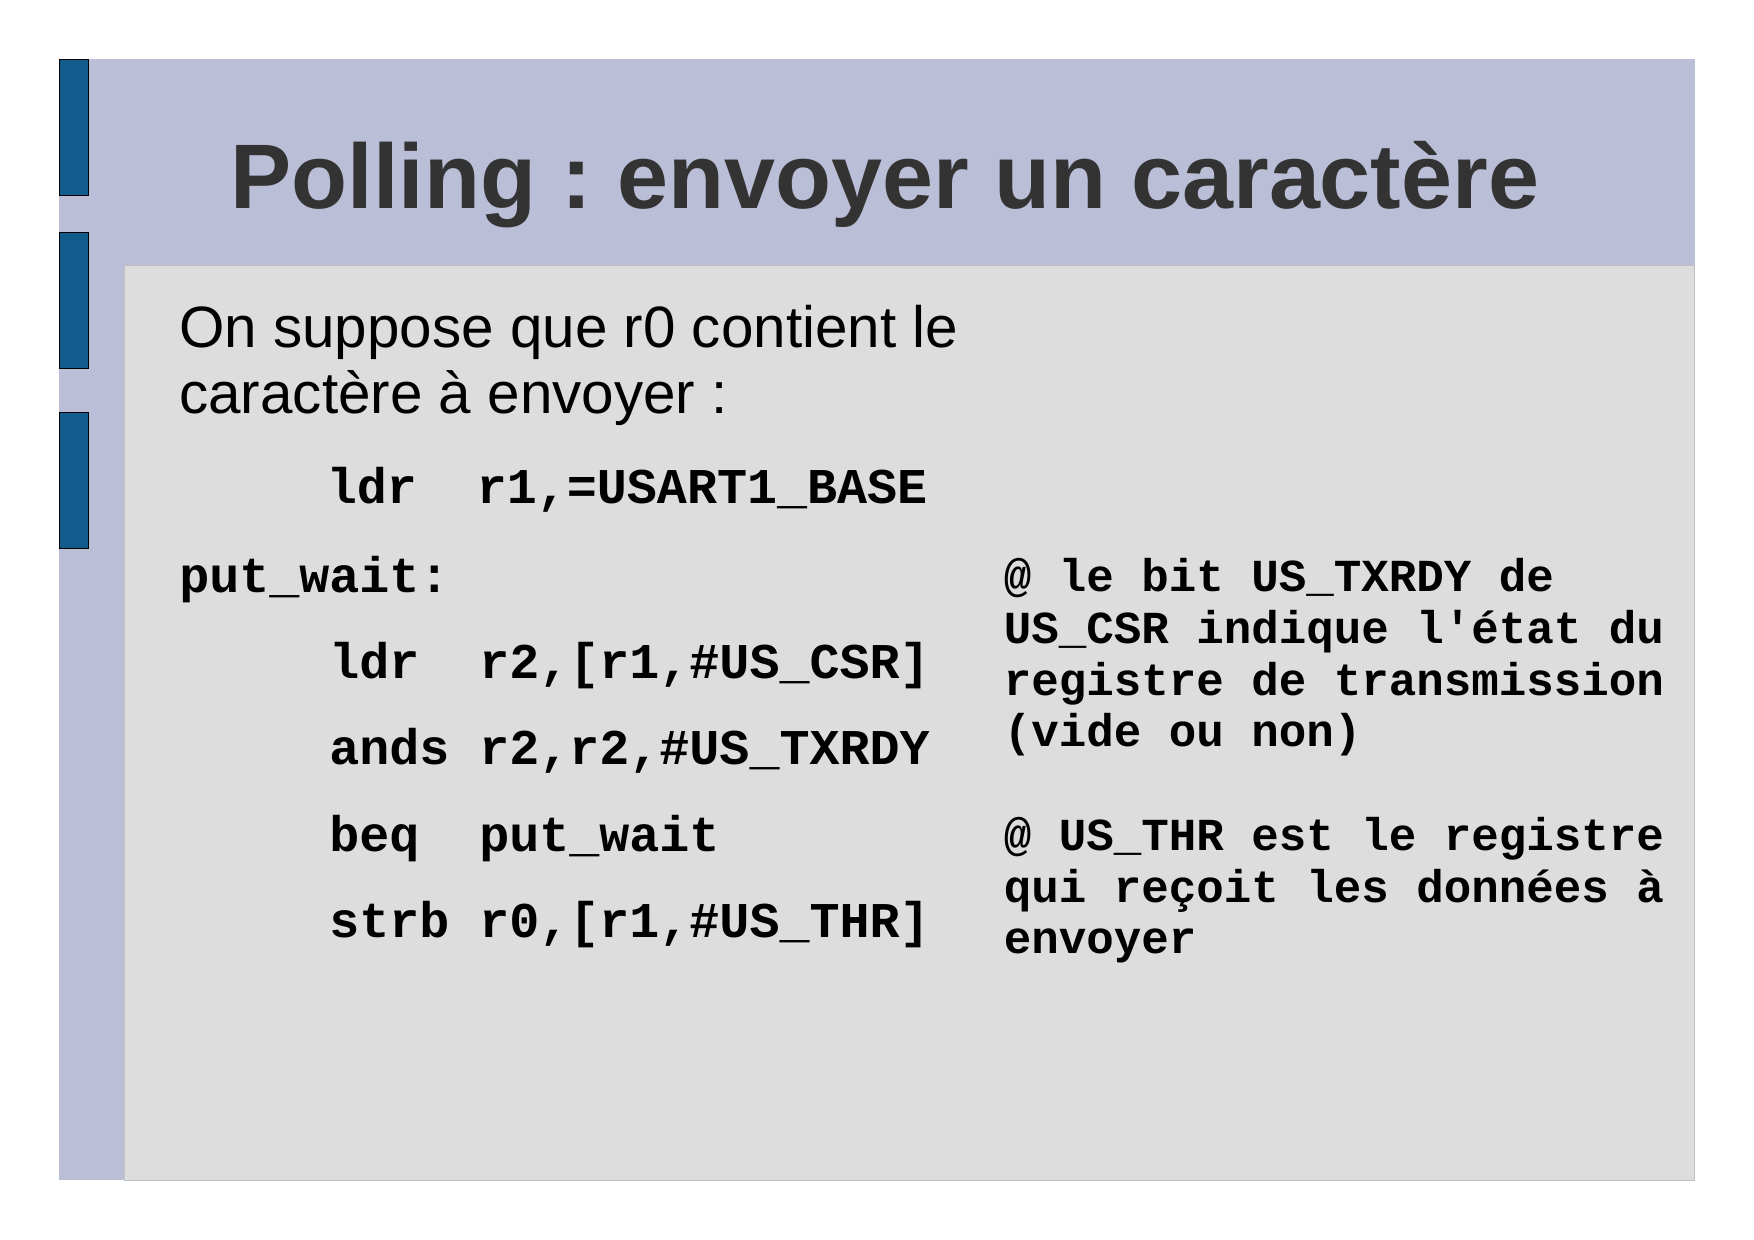

# Polling : envoyer un caractère
On suppose que r0 contient le caractère à envoyer :
 		ldr r1,=USART1_BASE
put_wait:
 	ldr r2,[r1,#US_CSR]
 	ands r2,r2,#US_TXRDY
 	beq put_wait
 	strb r0,[r1,#US_THR]
@ le bit US_TXRDY de US_CSR indique l'état du registre de transmission (vide ou non)
@ US_THR est le registre qui reçoit les données à envoyer